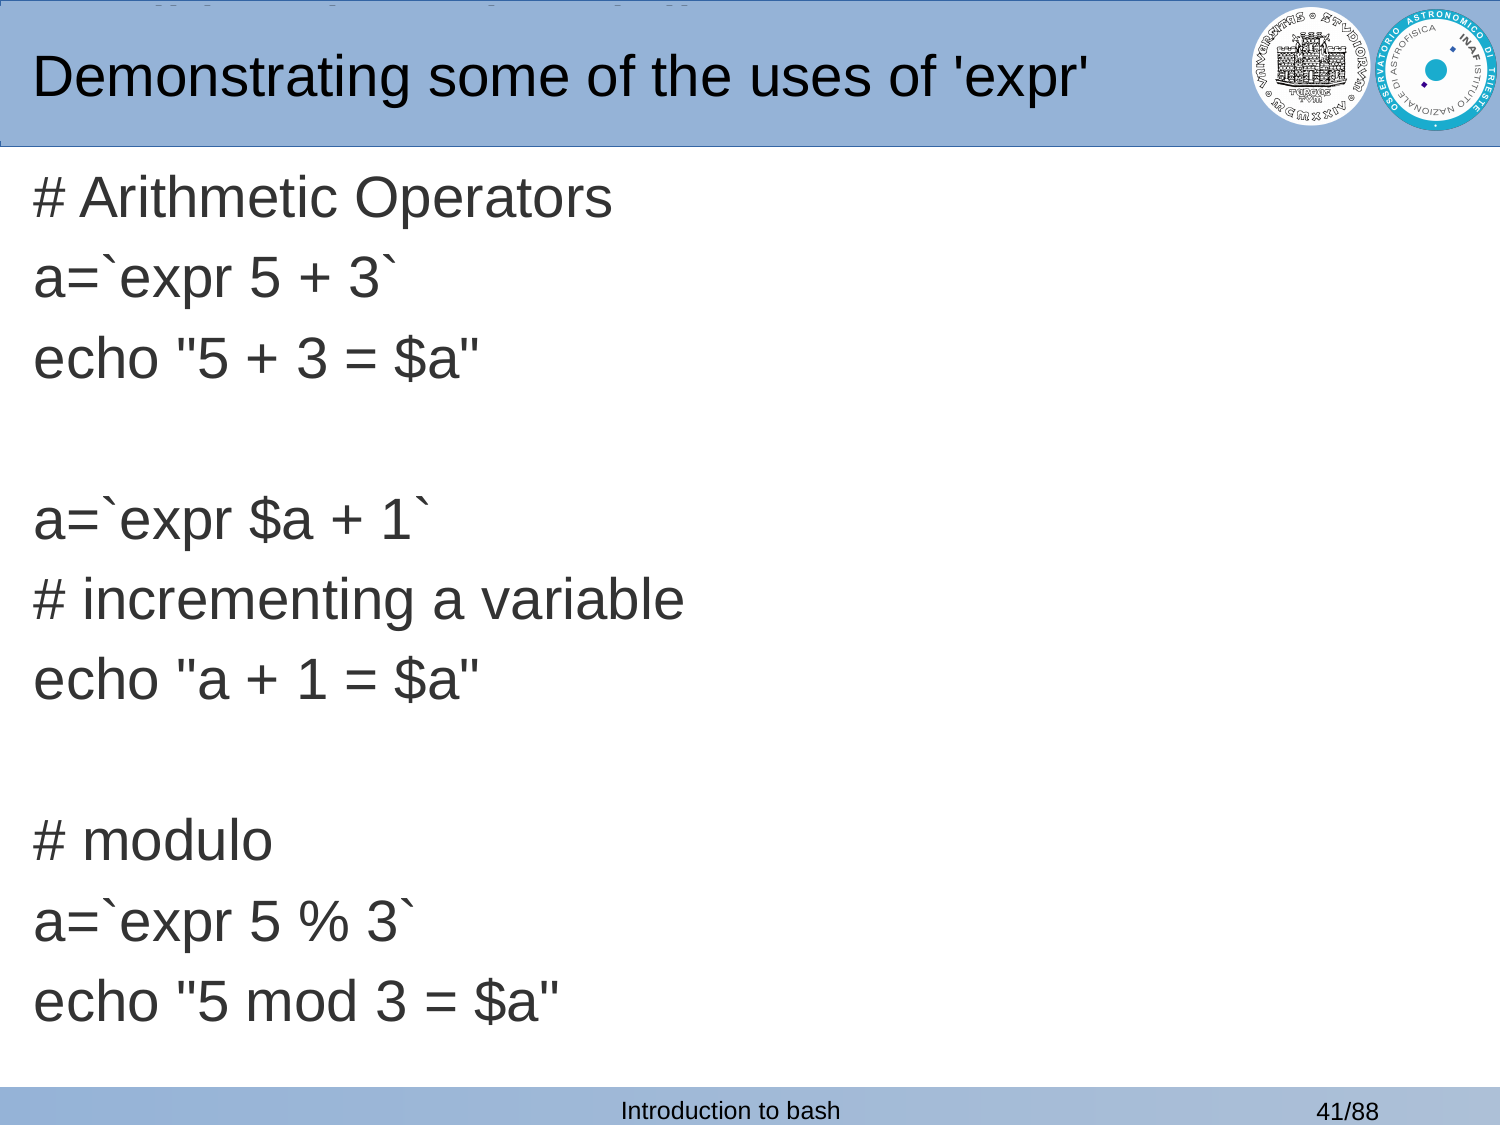

# Traditional service delivery
Demonstrating some of the uses of 'expr'
# Arithmetic Operators
a=`expr 5 + 3`
echo "5 + 3 = $a"
a=`expr $a + 1`
# incrementing a variable
echo "a + 1 = $a"
# modulo
a=`expr 5 % 3`
echo "5 mod 3 = $a"